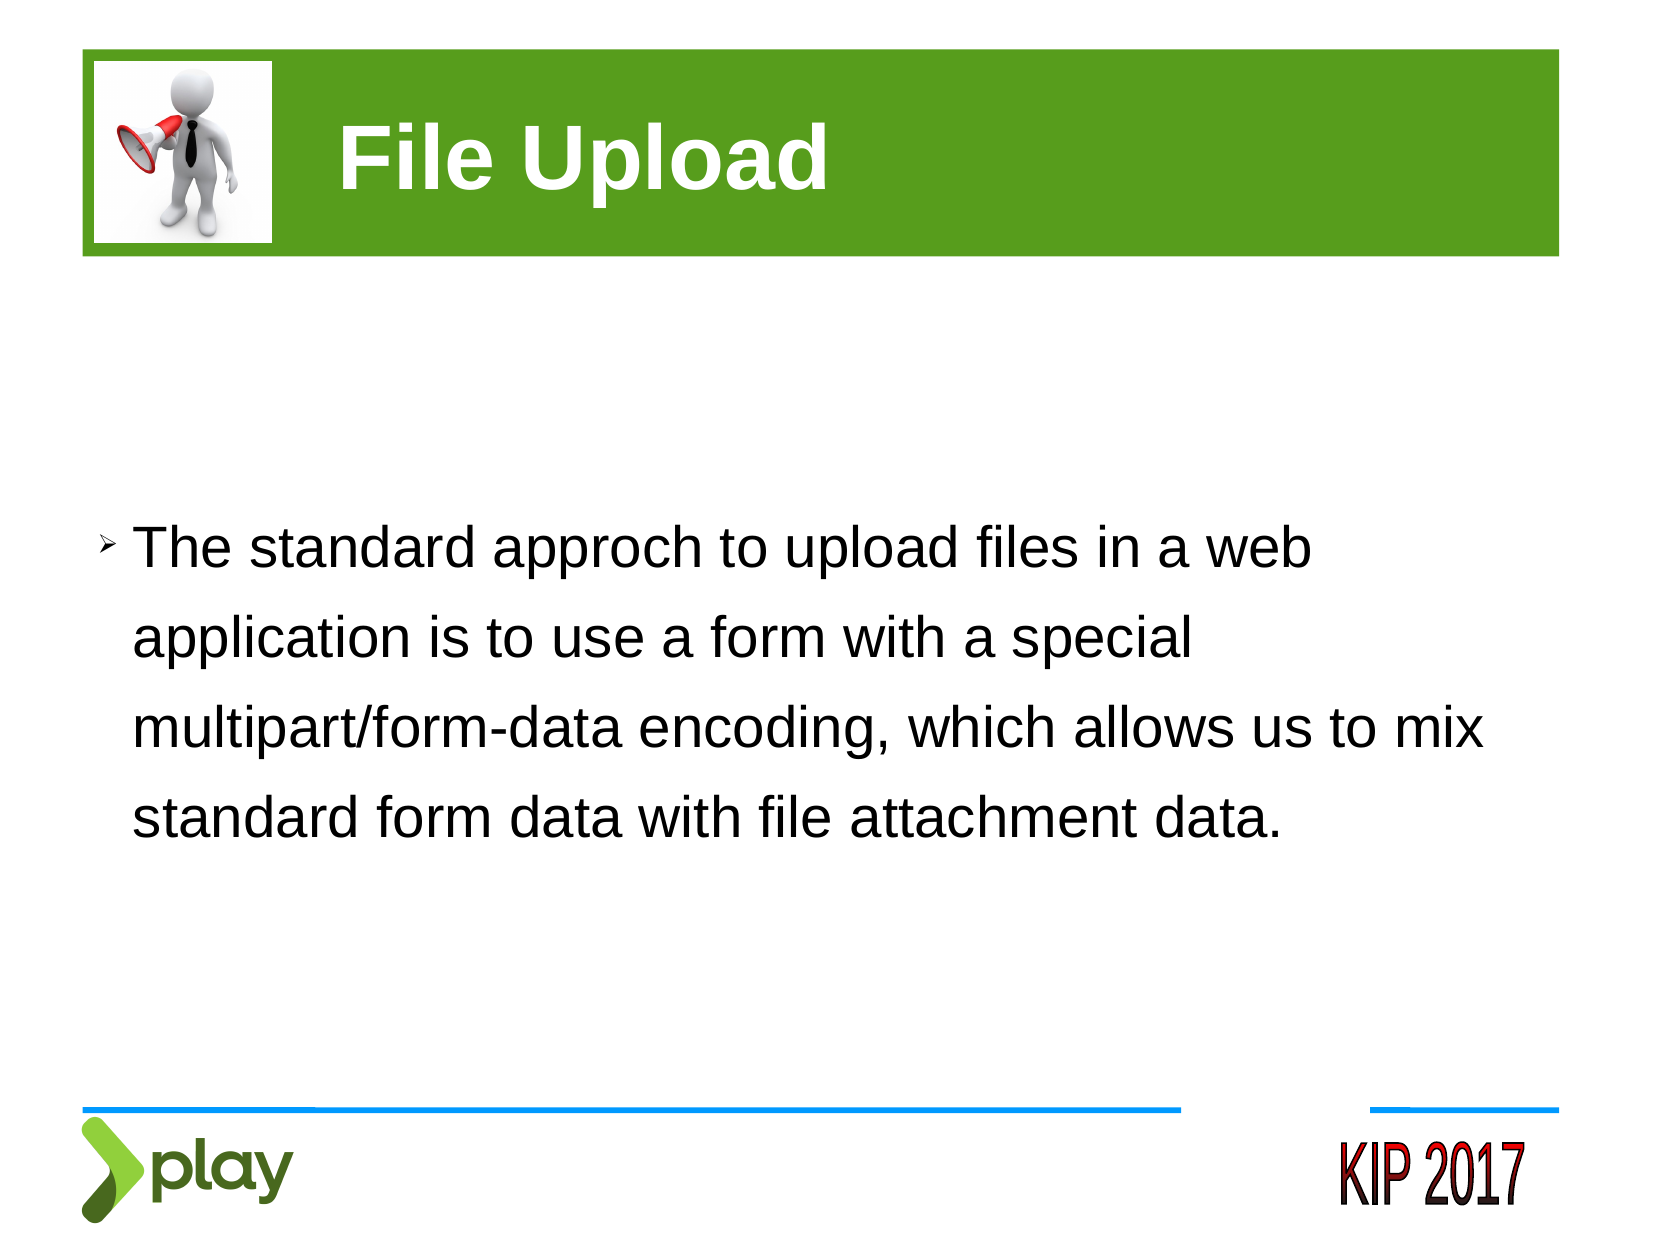

# File Upload
The standard approch to upload files in a web
application is to use a form with a special
multipart/form-data encoding, which allows us to mix
standard form data with file attachment data.